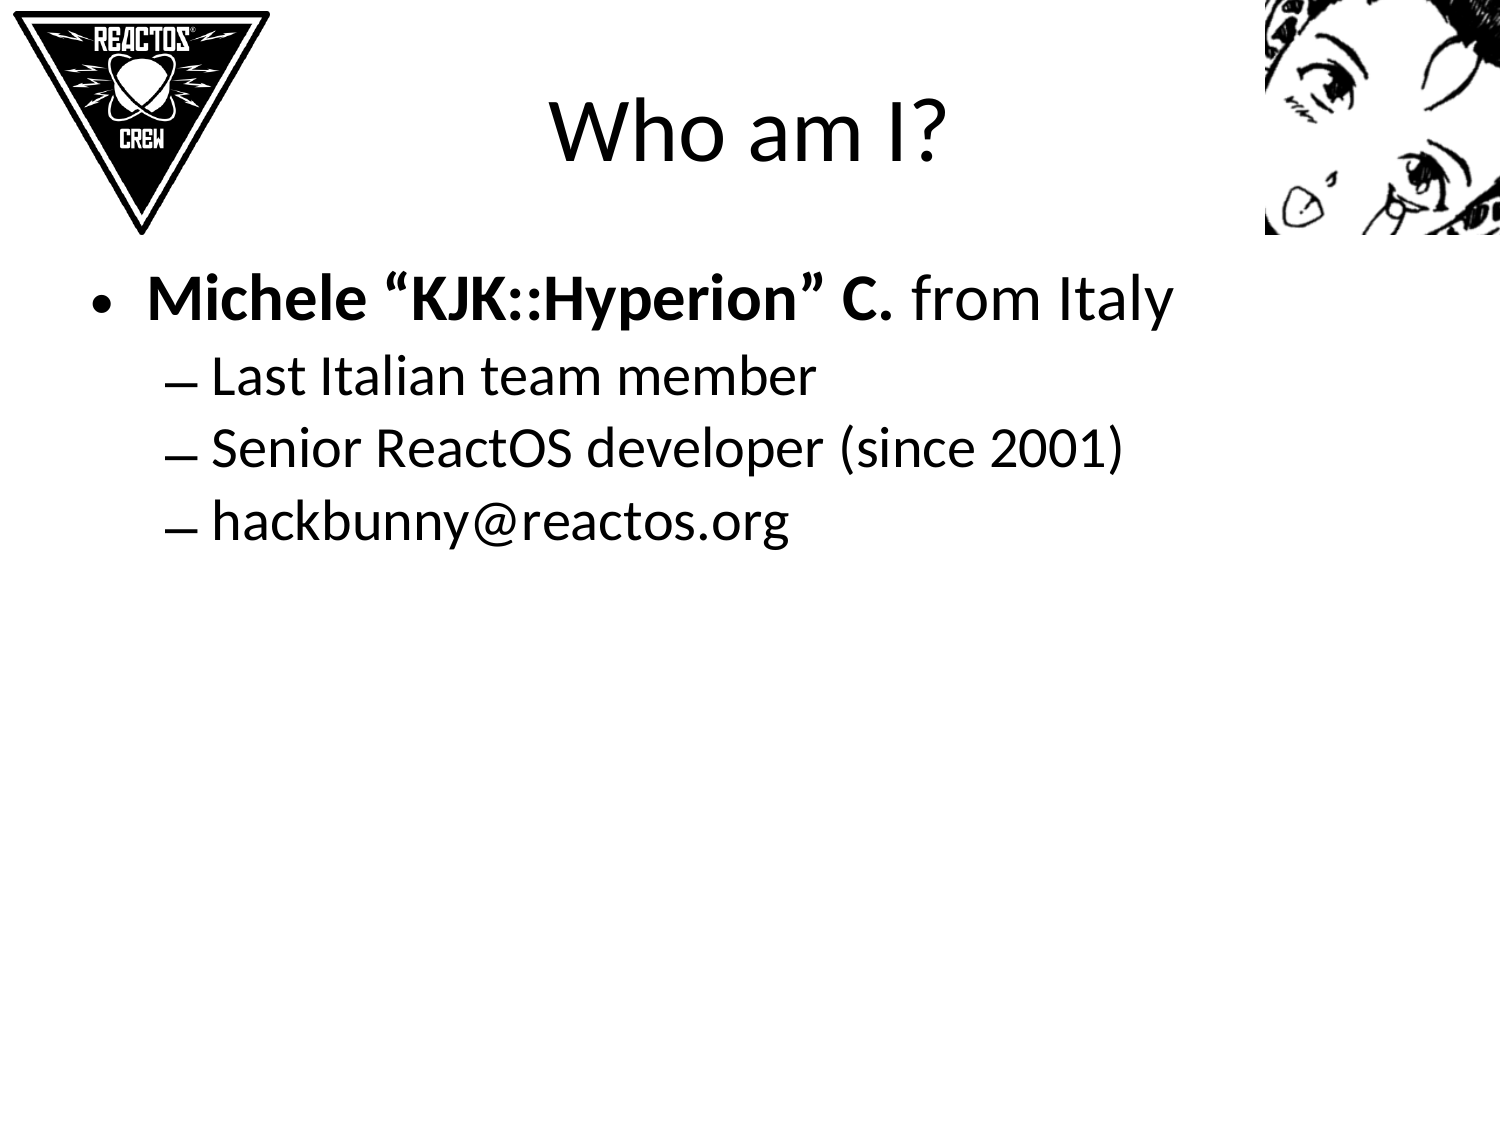

# Who am I?
Michele “KJK::Hyperion” C. from Italy
Last Italian team member
Senior ReactOS developer (since 2001)
hackbunny@reactos.org